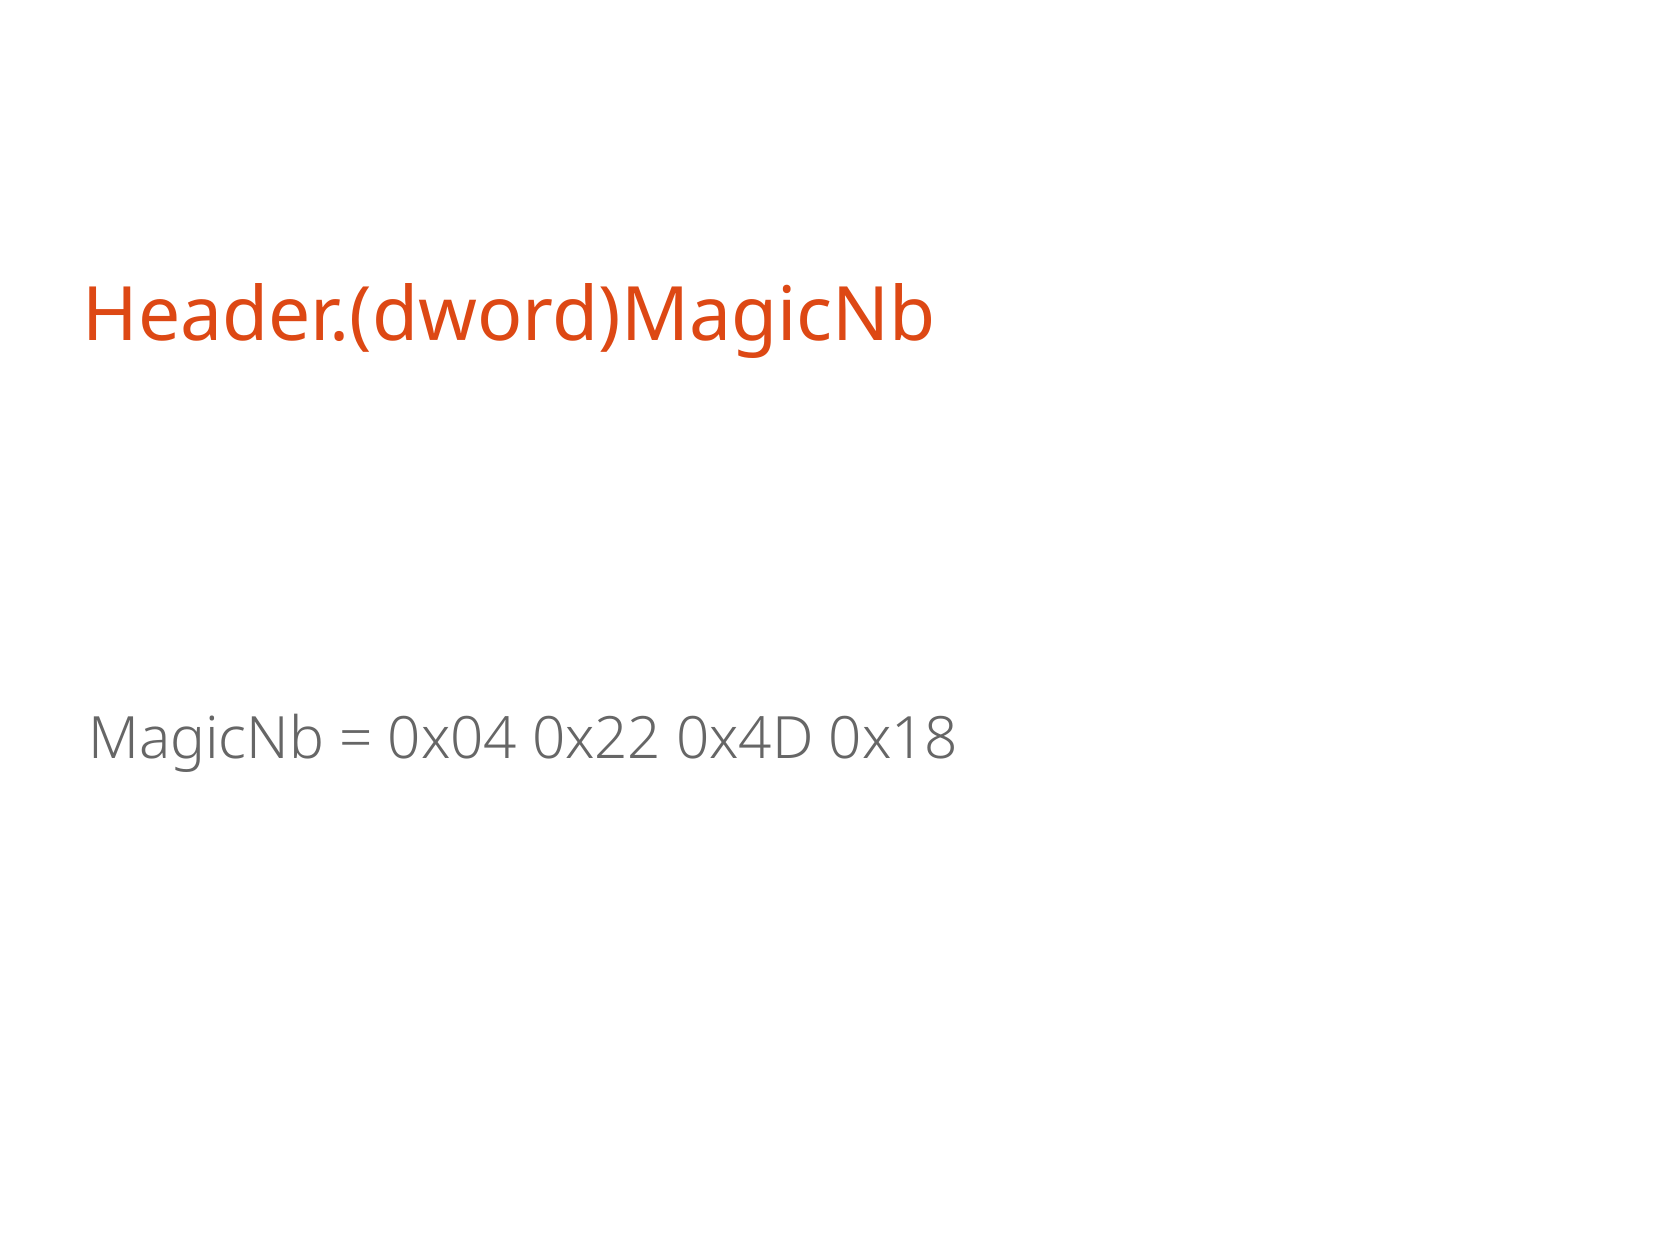

# Header.(dword)MagicNb
MagicNb = 0x04 0x22 0x4D 0x18